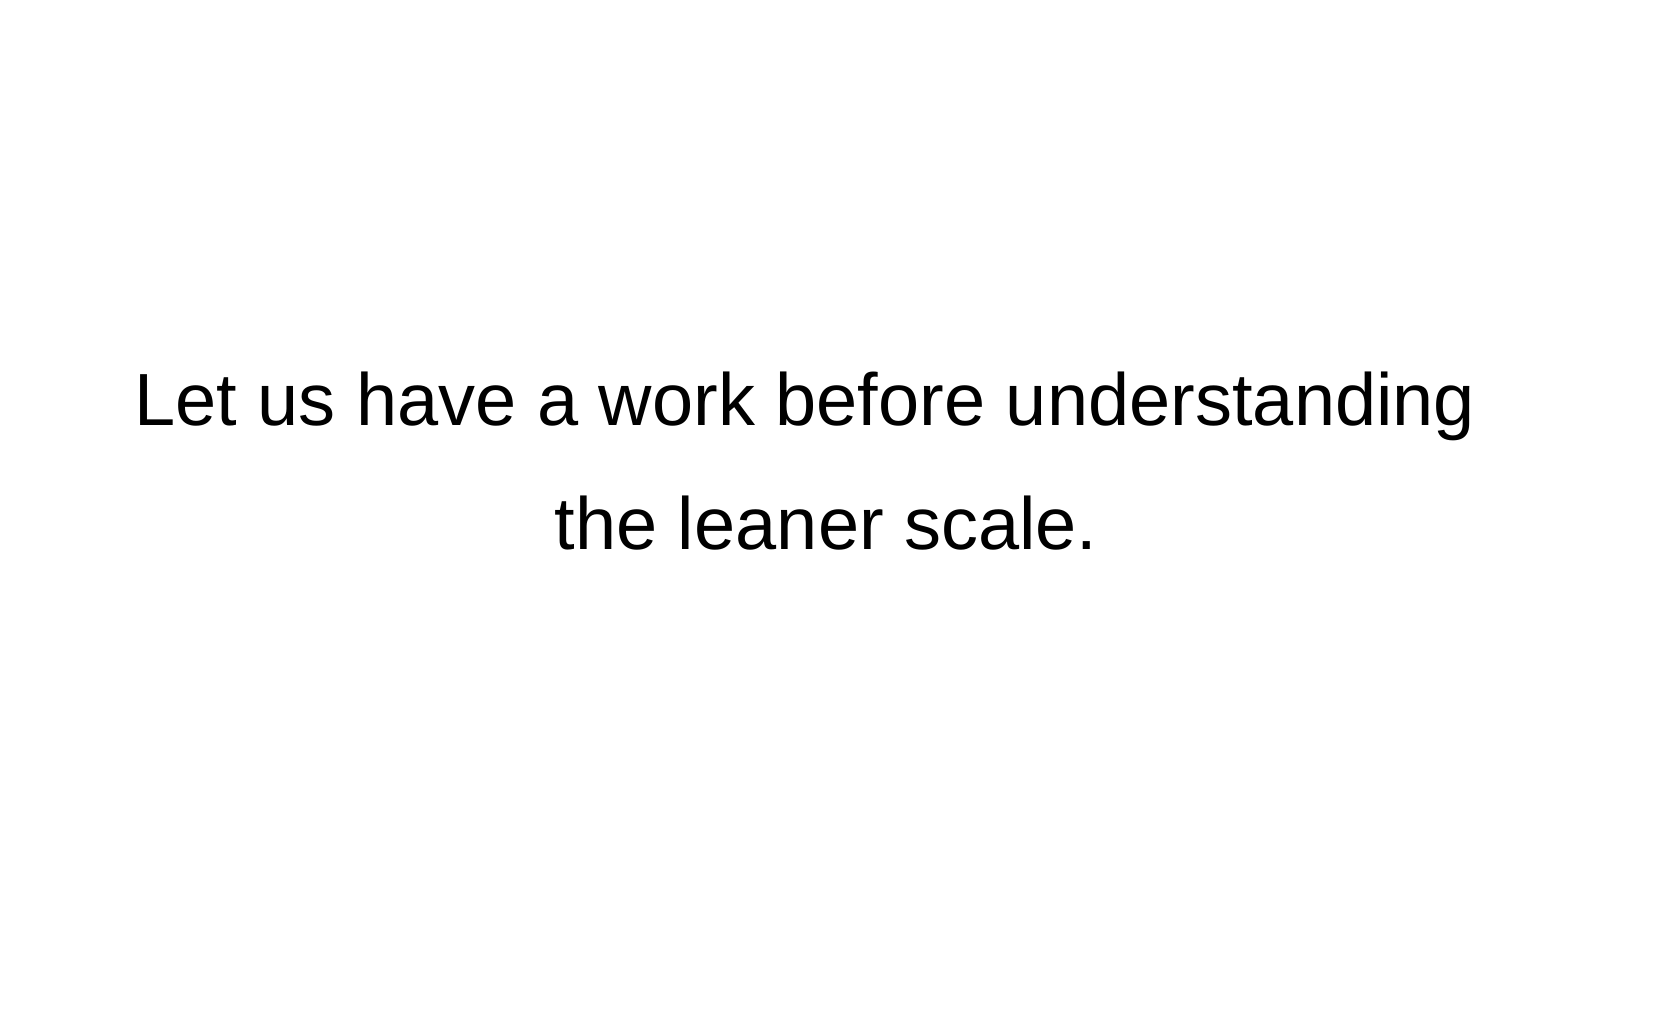

# Let us have a work before understanding
the leaner scale.